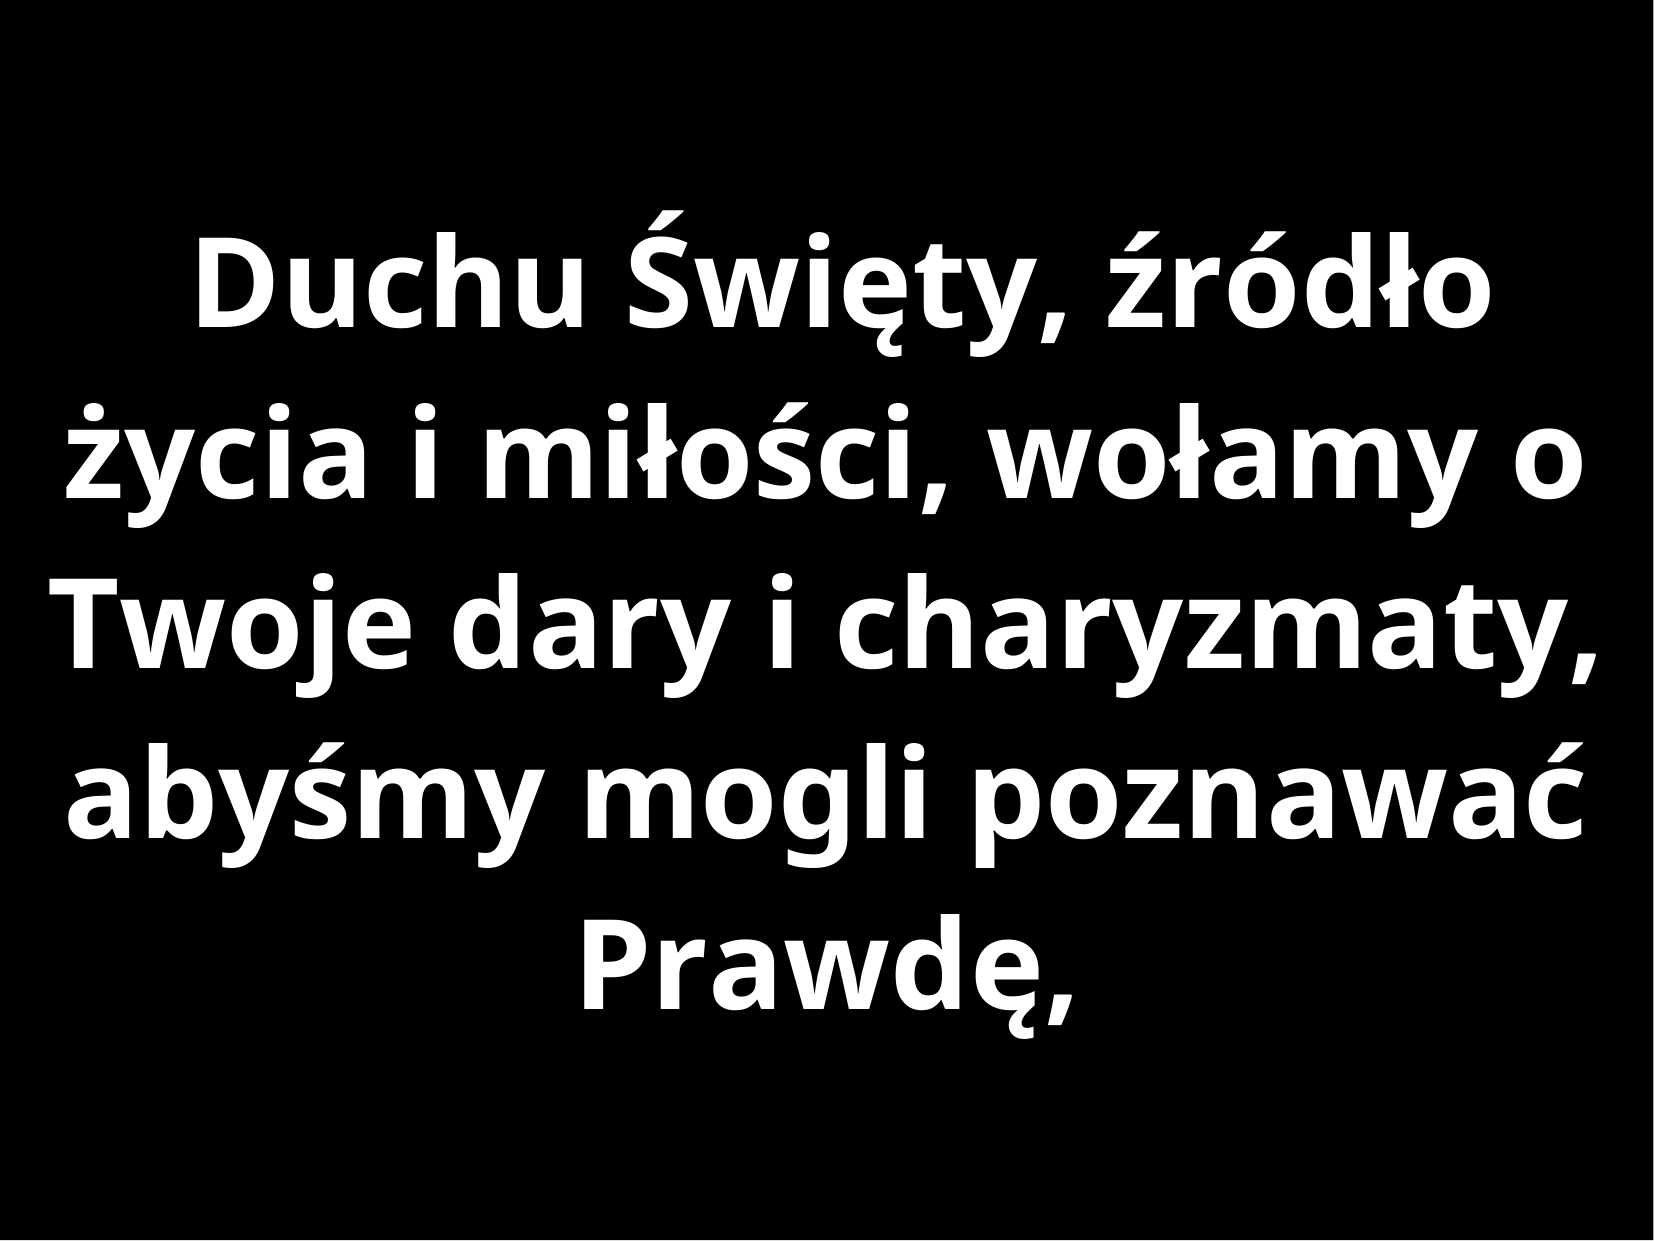

# Duchu Święty, źródło życia i miłości, wołamy o Twoje dary i charyzmaty, abyśmy mogli poznawać Prawdę,